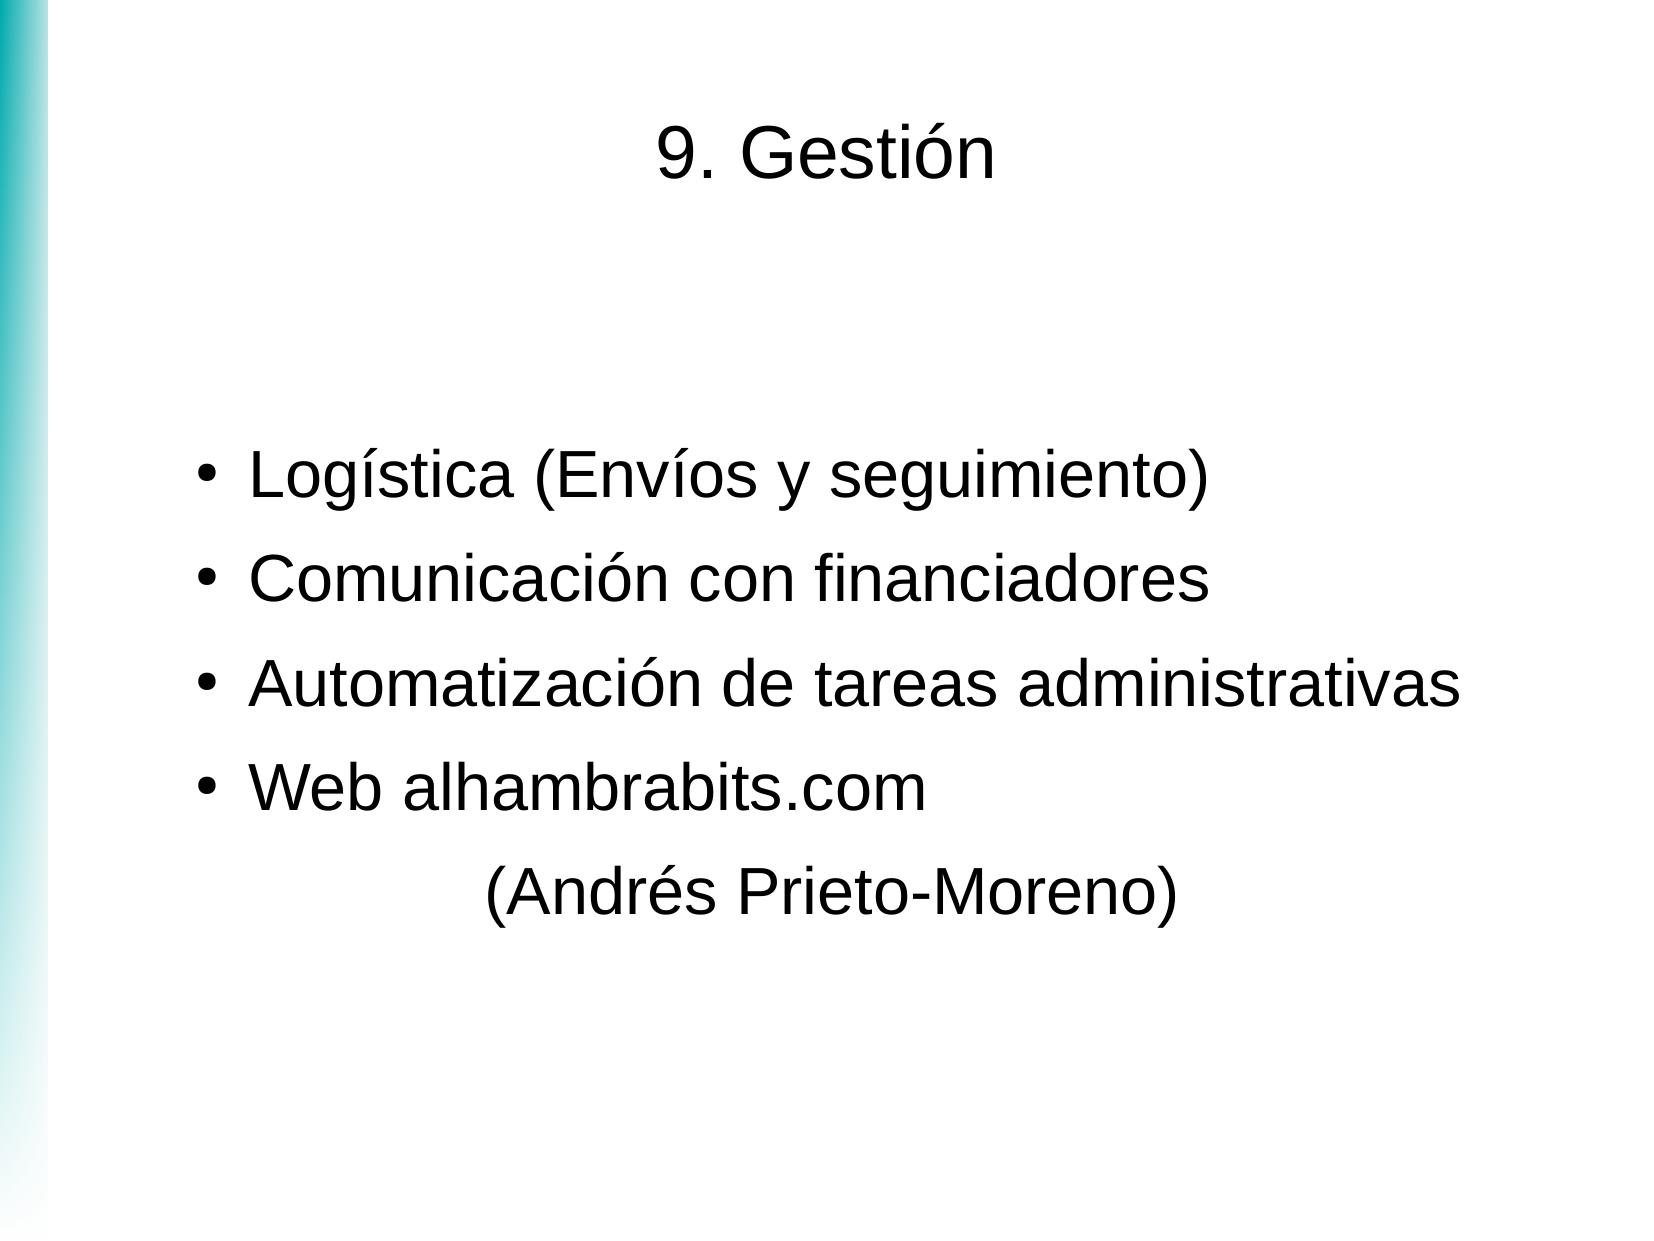

# 9. Gestión
Logística (Envíos y seguimiento)
Comunicación con financiadores
Automatización de tareas administrativas
Web alhambrabits.com
(Andrés Prieto-Moreno)